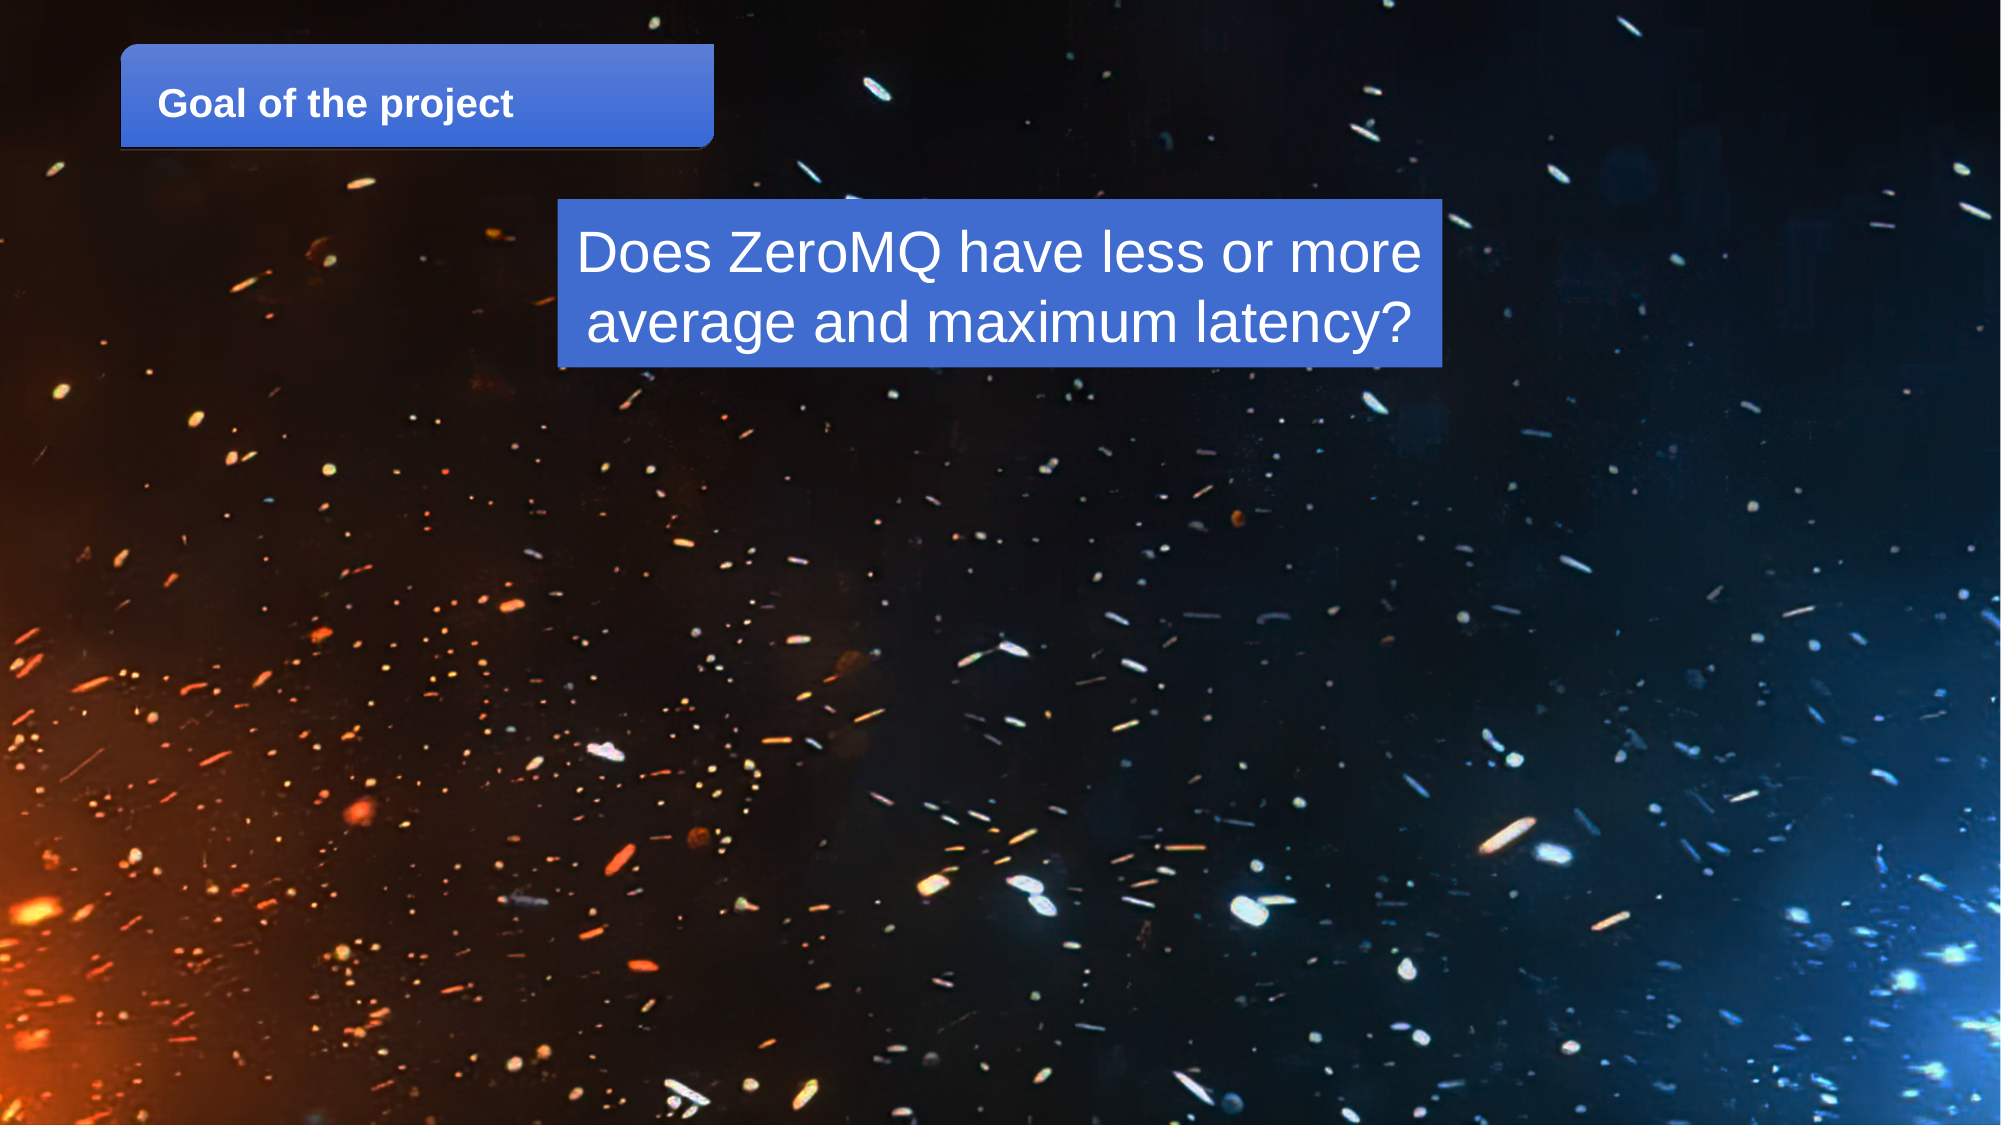

# Goal of the project
Does ZeroMQ have less or more average and maximum latency?
Can ZeroMQ replace ROS?